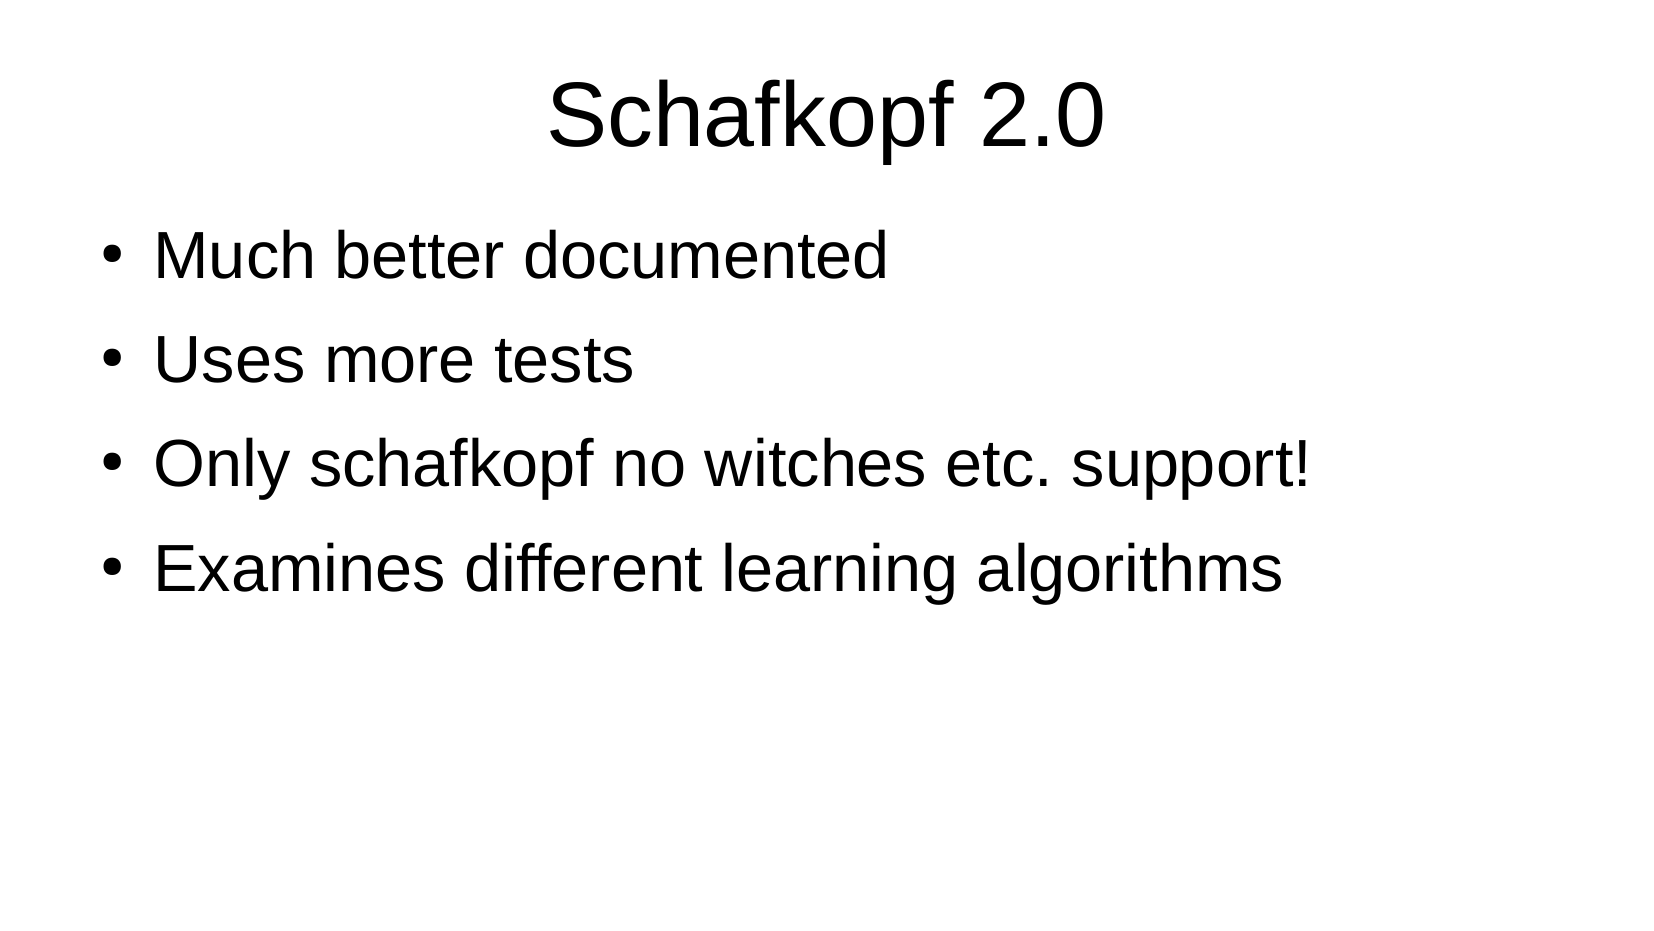

# Schafkopf 2.0
Much better documented
Uses more tests
Only schafkopf no witches etc. support!
Examines different learning algorithms